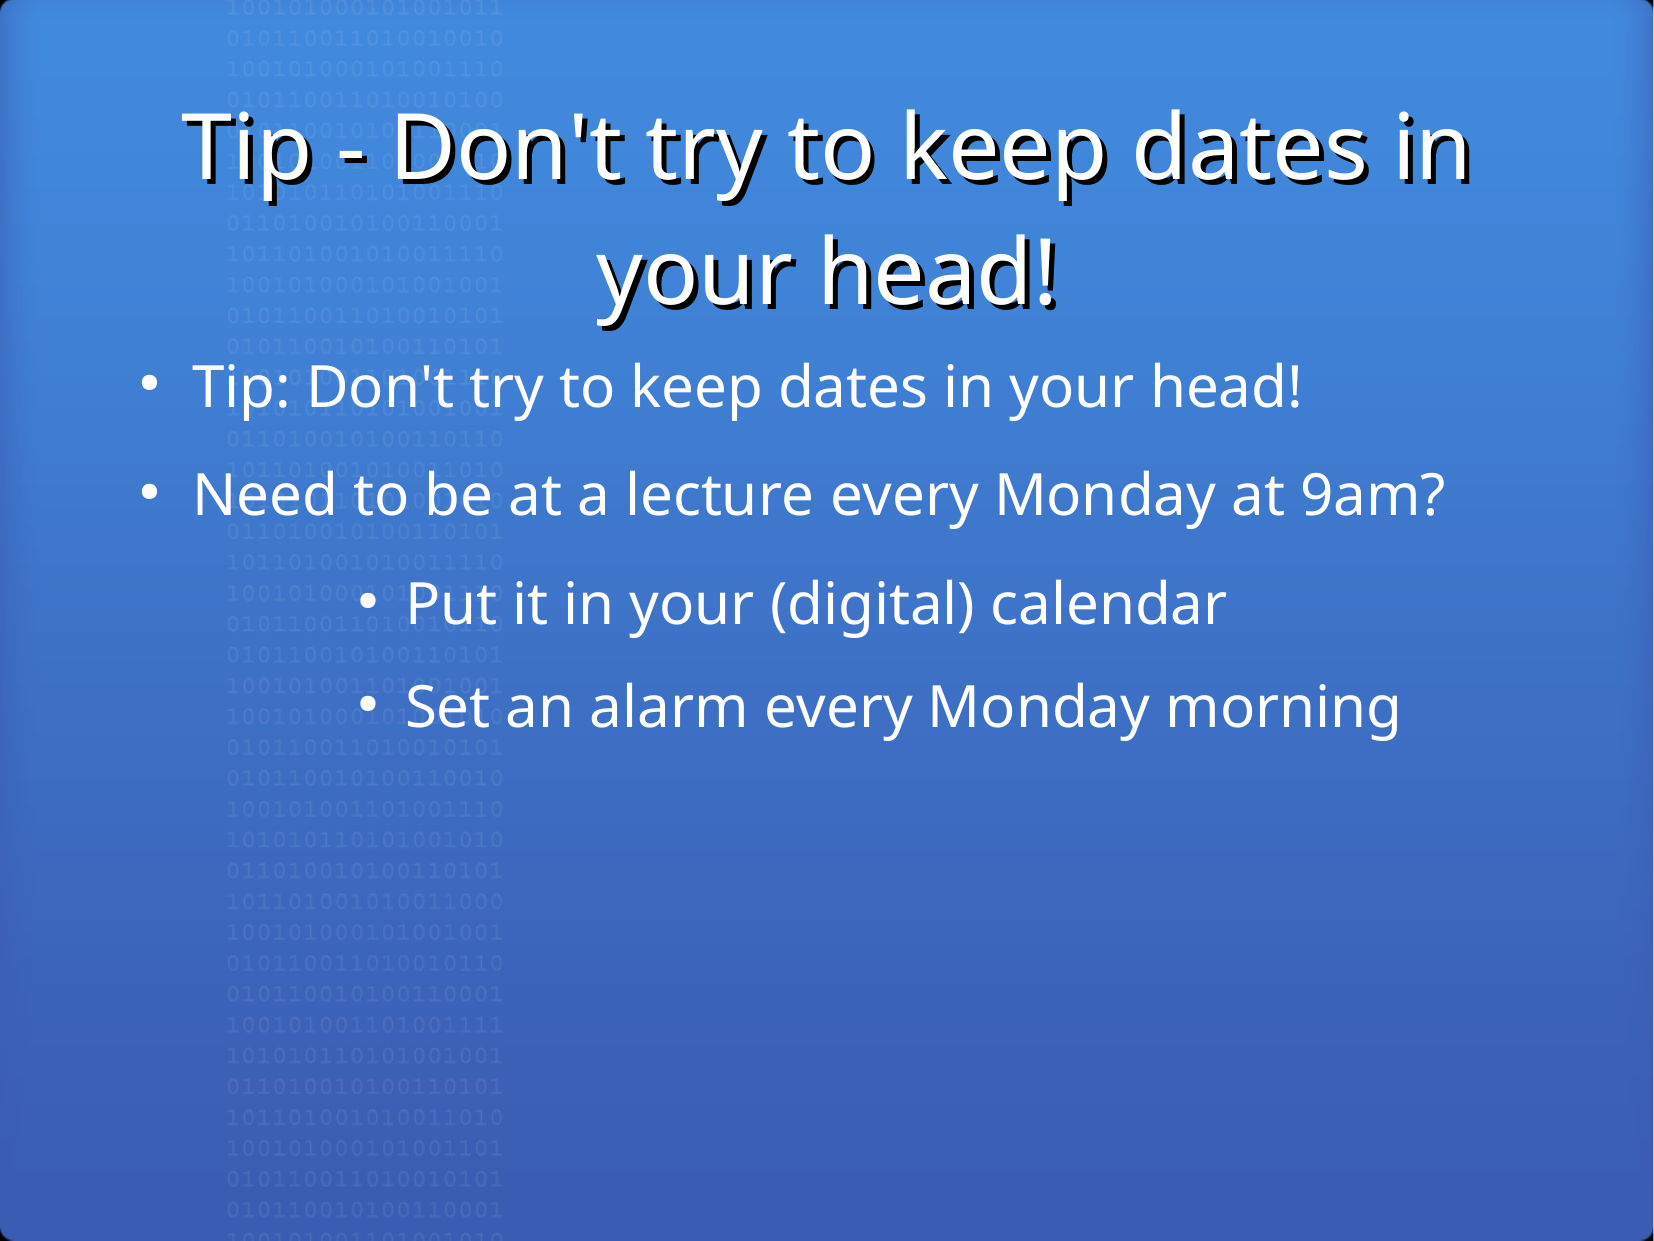

# Tip - Don't try to keep dates in your head!
Tip: Don't try to keep dates in your head!
Need to be at a lecture every Monday at 9am?
Put it in your (digital) calendar
Set an alarm every Monday morning